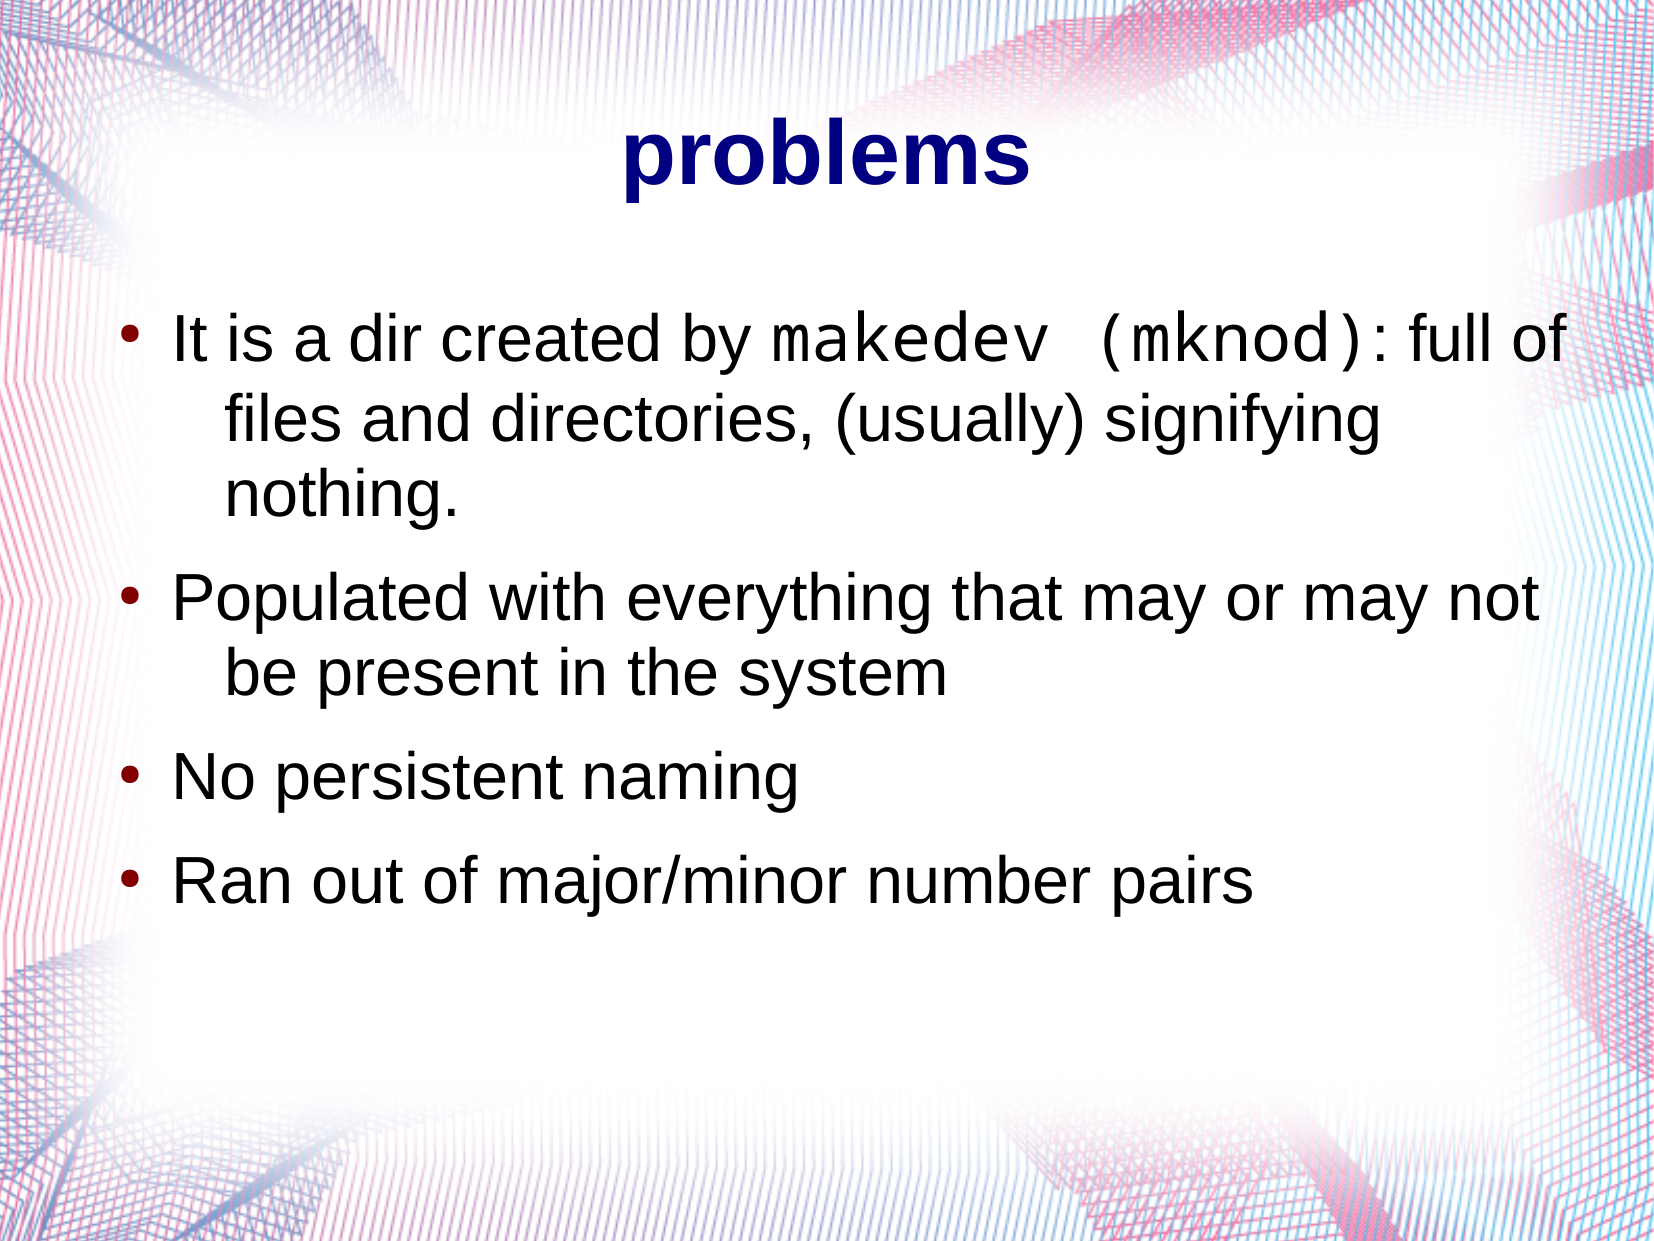

# problems
It is a dir created by makedev (mknod): full of files and directories, (usually) signifying nothing.
Populated with everything that may or may not be present in the system
No persistent naming
Ran out of major/minor number pairs